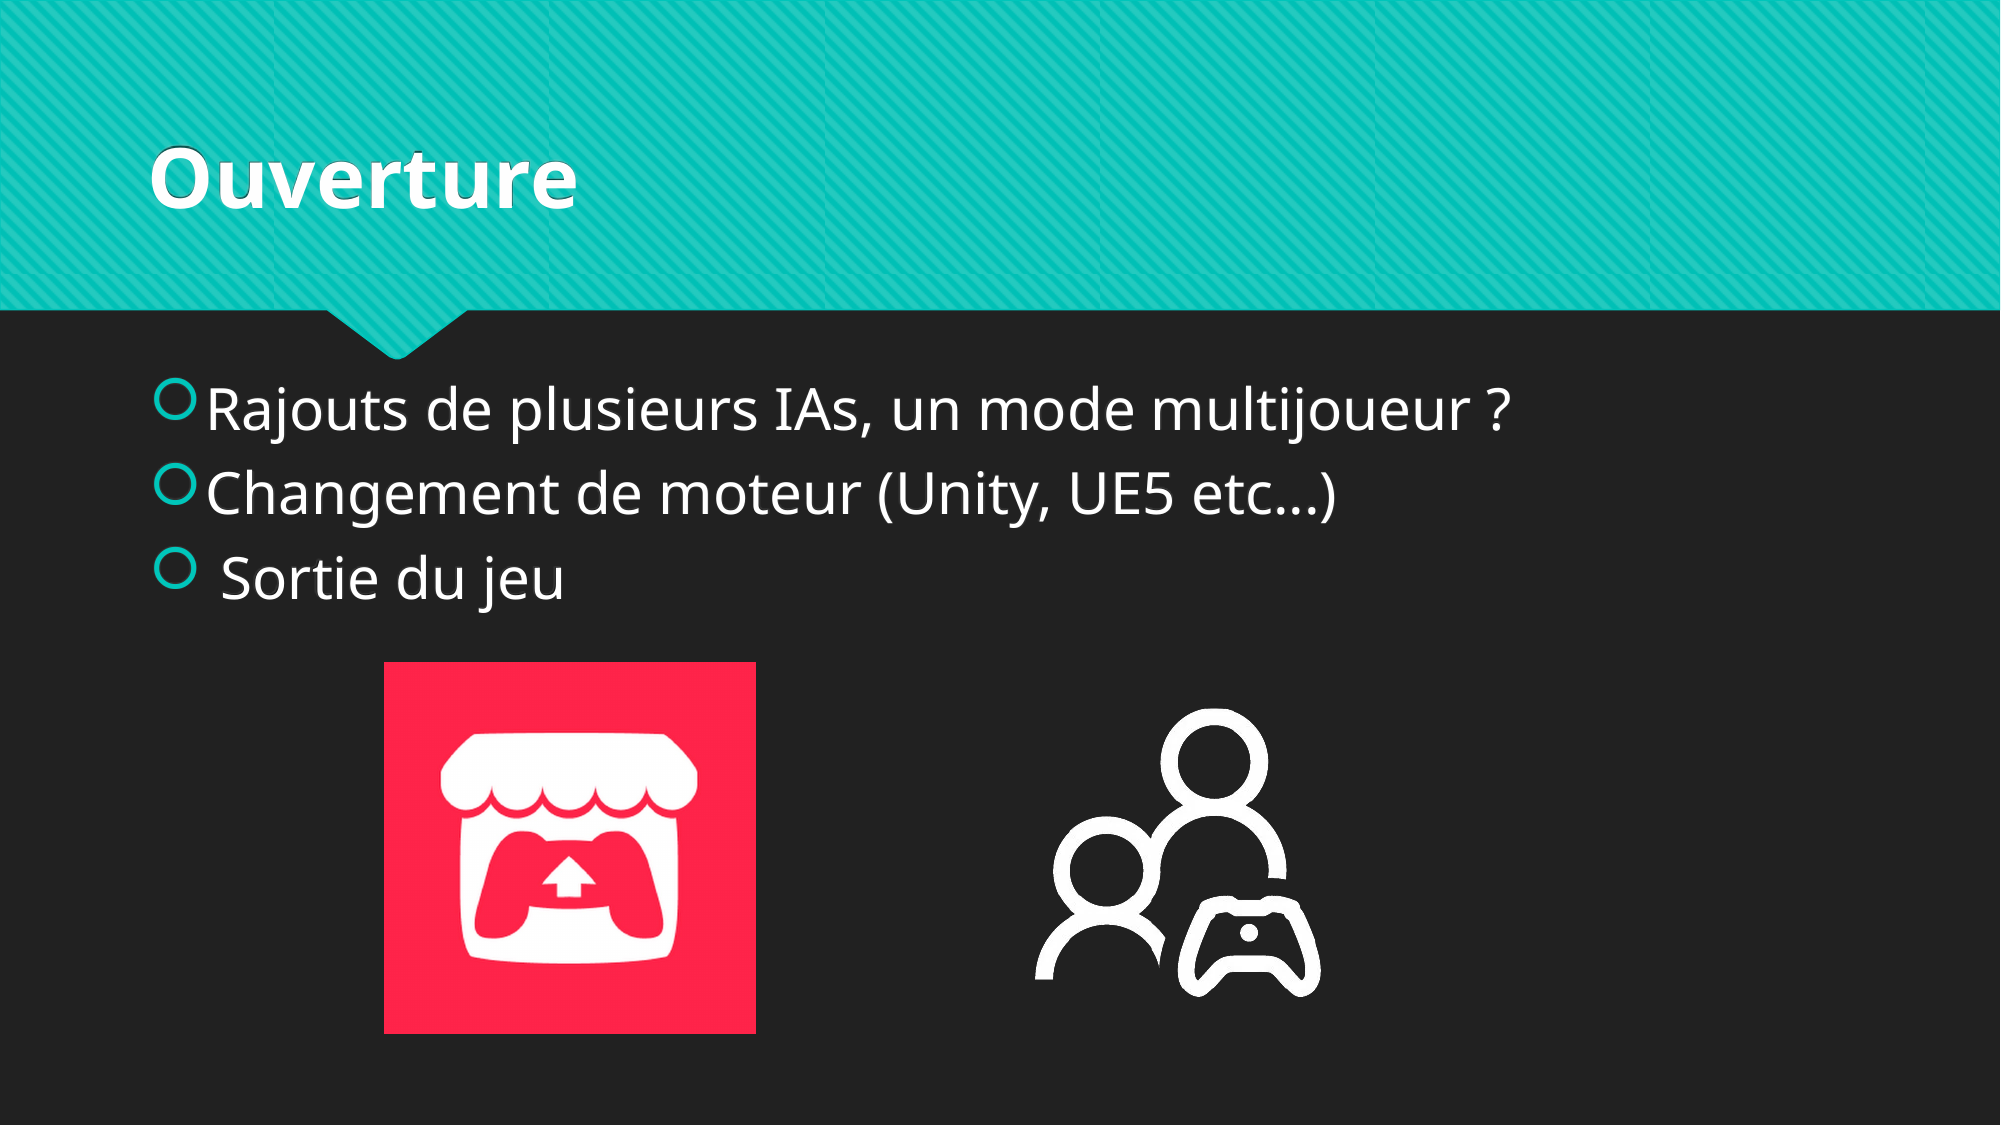

# Ouverture
Rajouts de plusieurs IAs, un mode multijoueur ?
Changement de moteur (Unity, UE5 etc...)
 Sortie du jeu